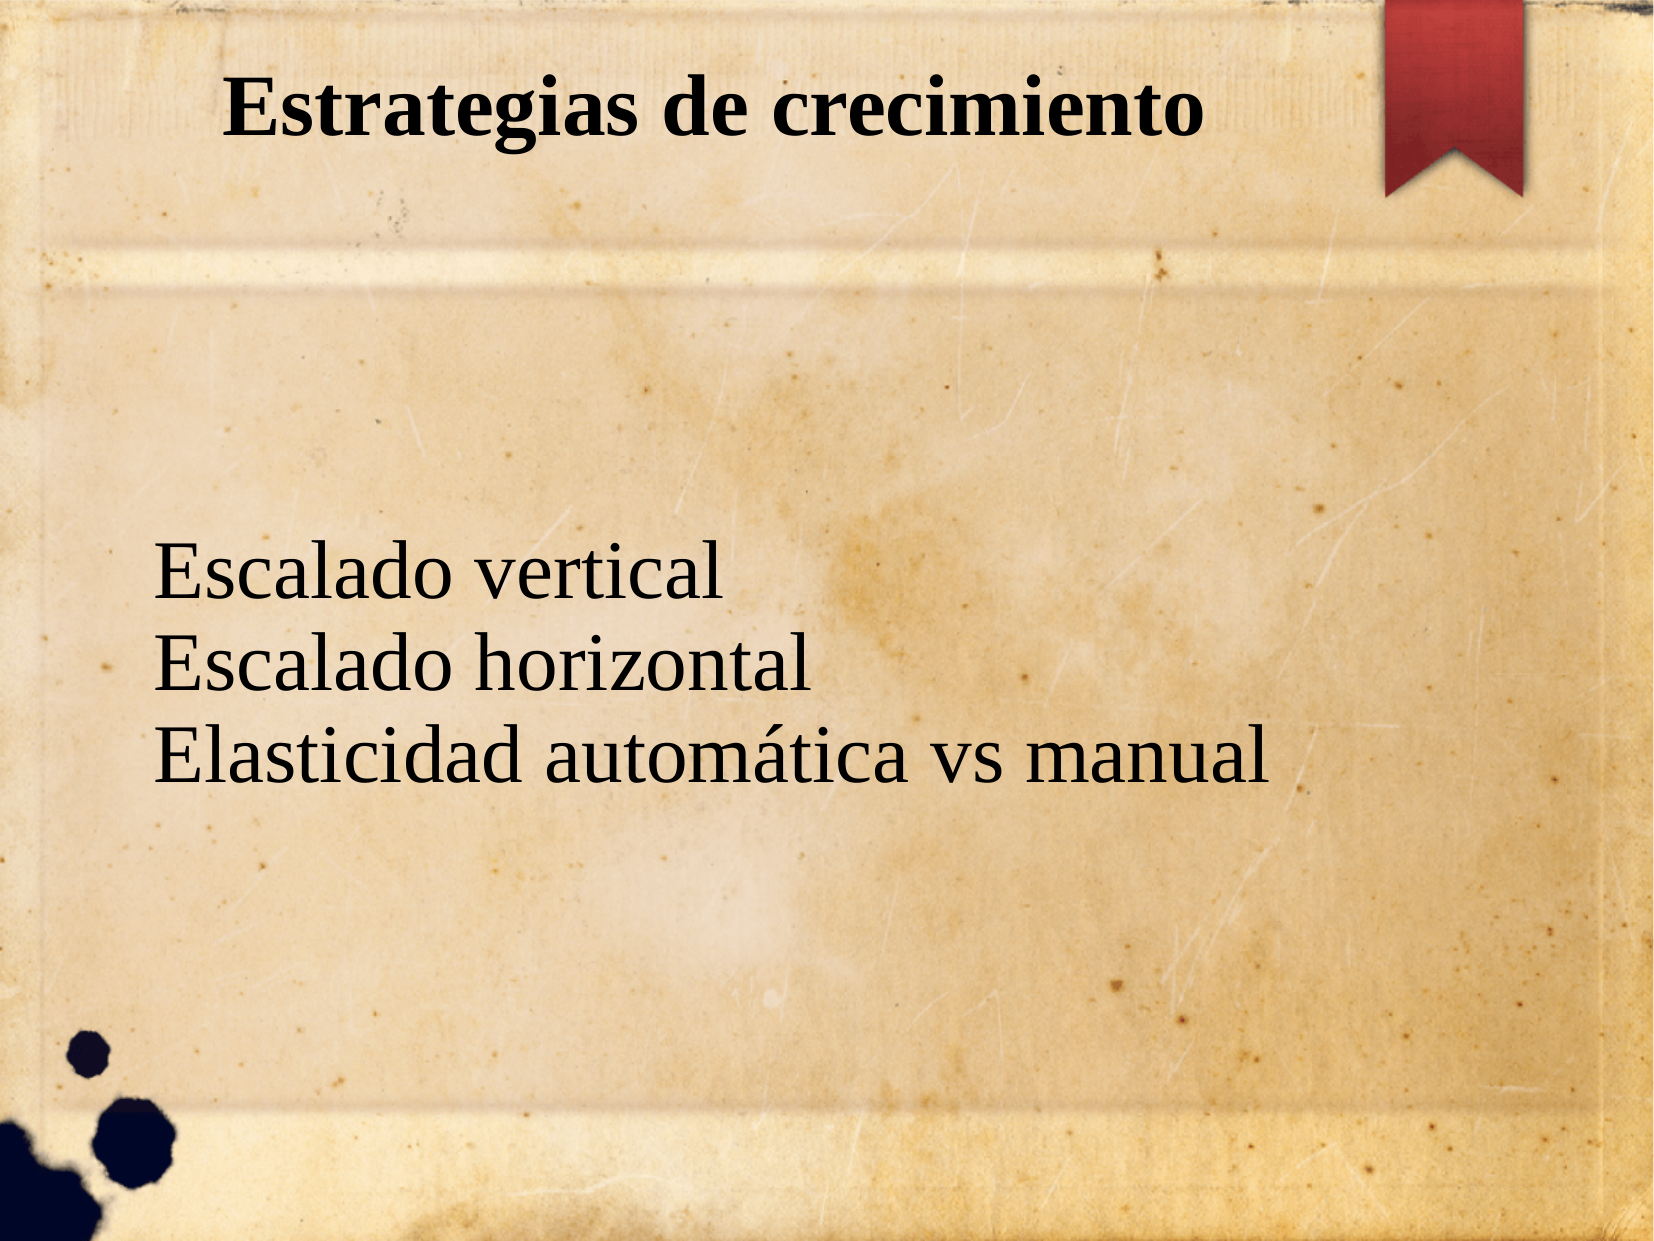

# Estrategias de crecimiento
Escalado vertical
Escalado horizontal
Elasticidad automática vs manual